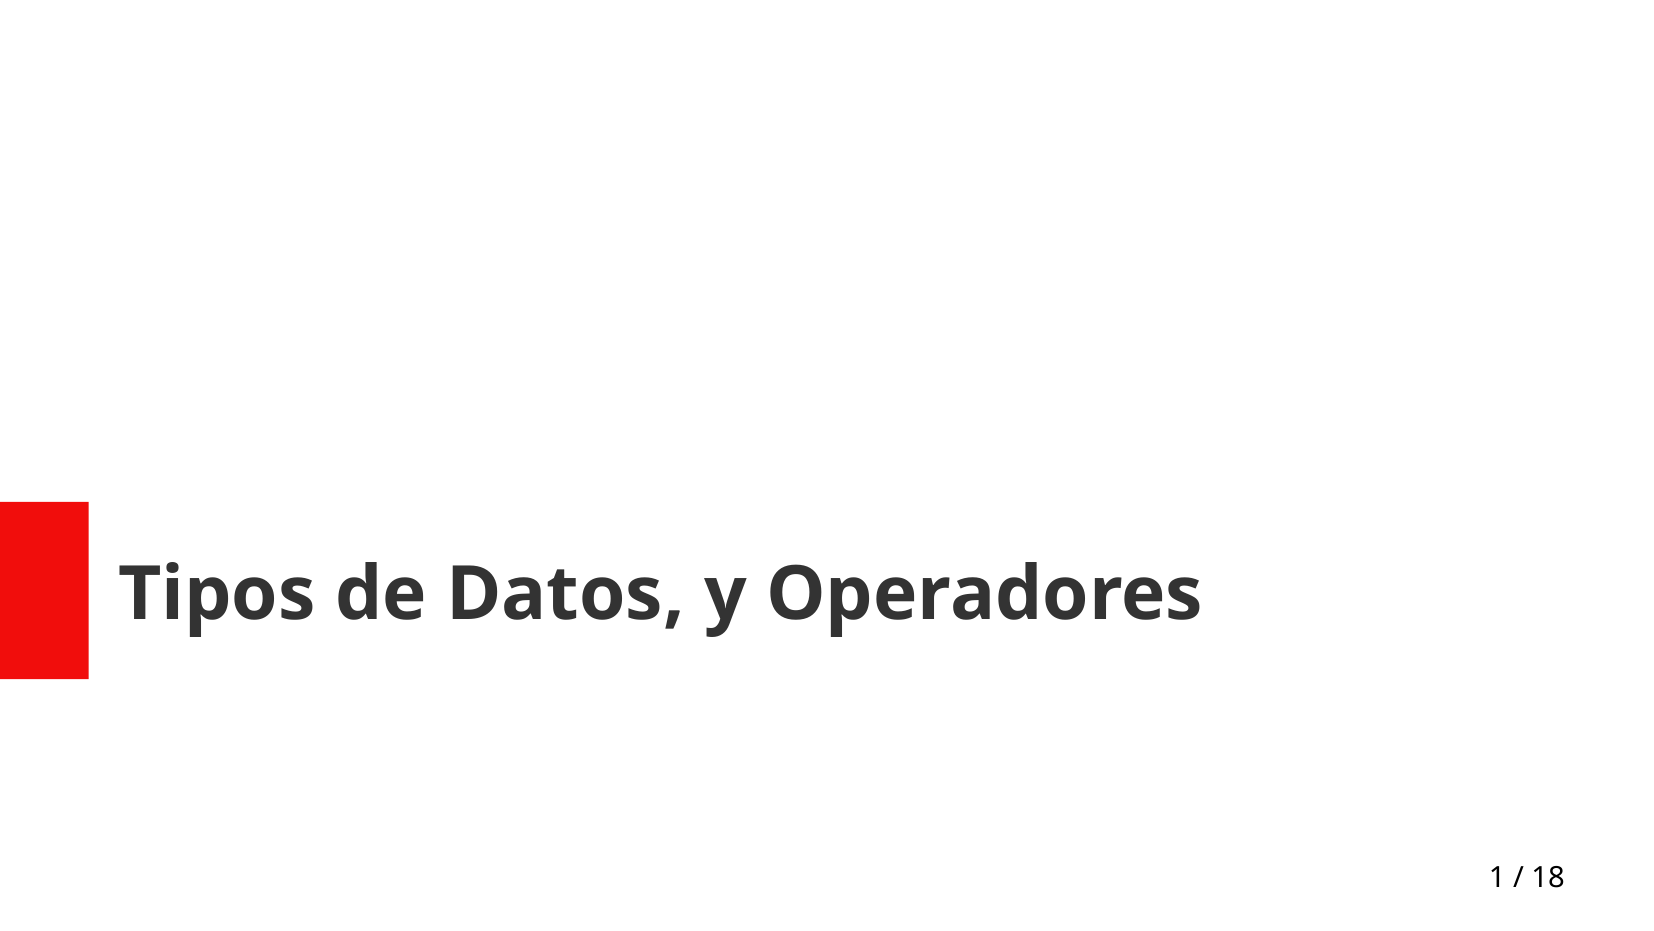

# Tipos de Datos, y Operadores
1